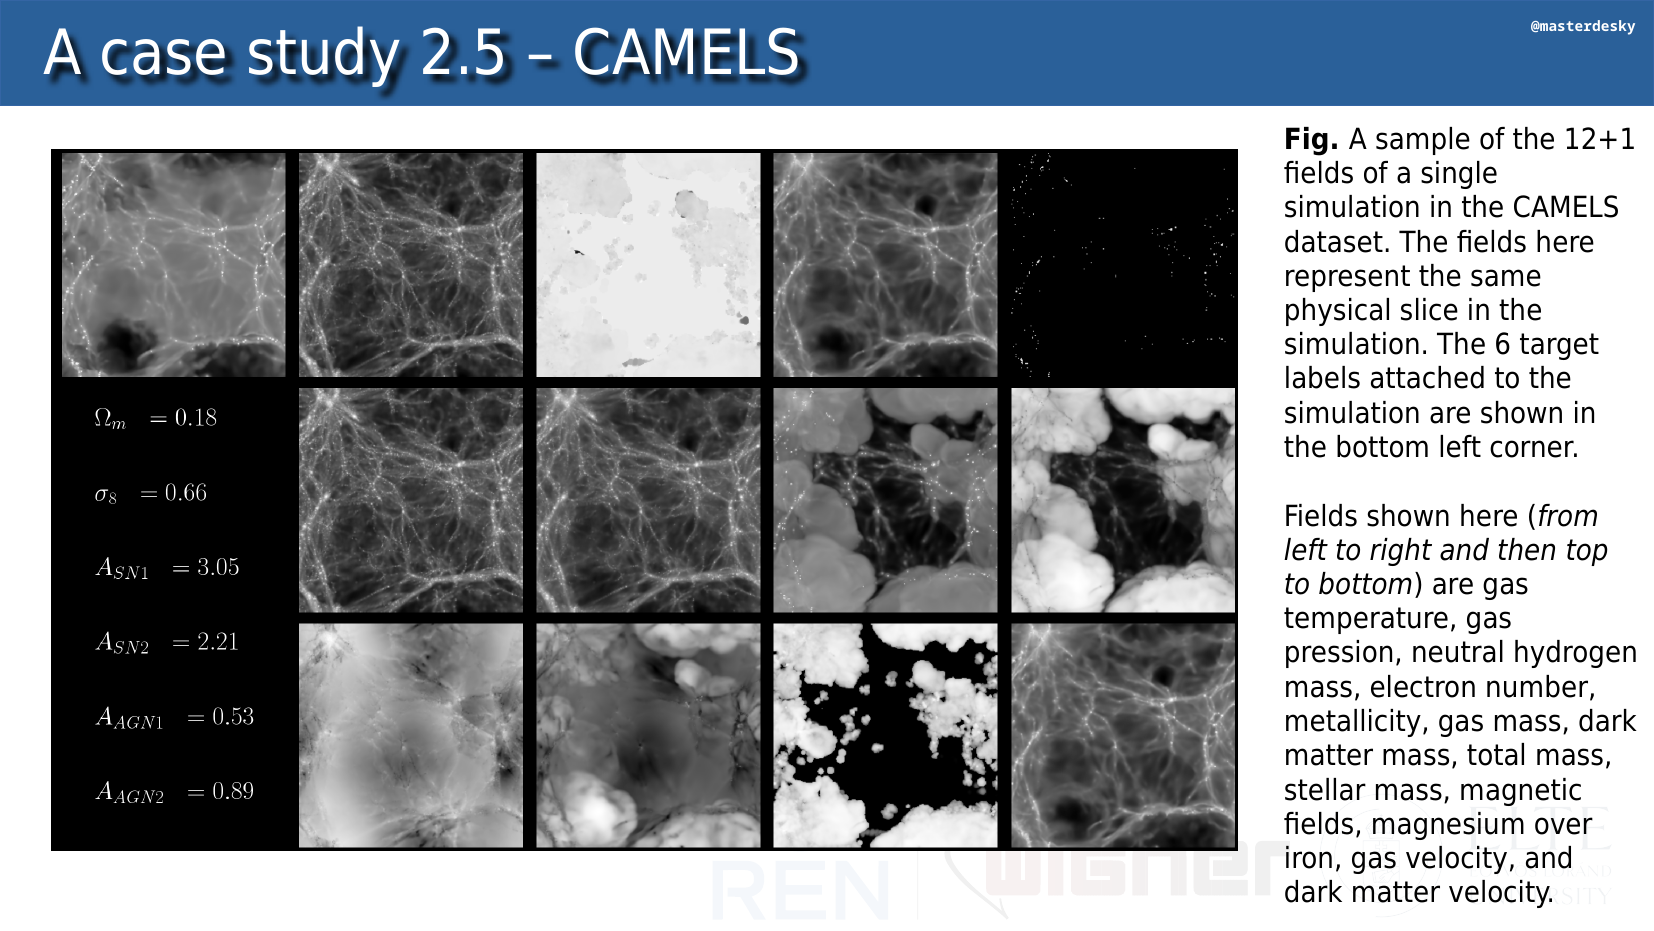

# A case study 2.5 – CAMELS
@masterdesky
Fig. A sample of the 12+1 fields of a single simulation in the CAMELS dataset. The fields here represent the same physical slice in the simulation. The 6 target labels attached to the simulation are shown in the bottom left corner.
Fields shown here (from left to right and then top to bottom) are gas temperature, gas pression, neutral hydrogen mass, electron number, metallicity, gas mass, dark matter mass, total mass, stellar mass, magnetic fields, magnesium over iron, gas velocity, and dark matter velocity.